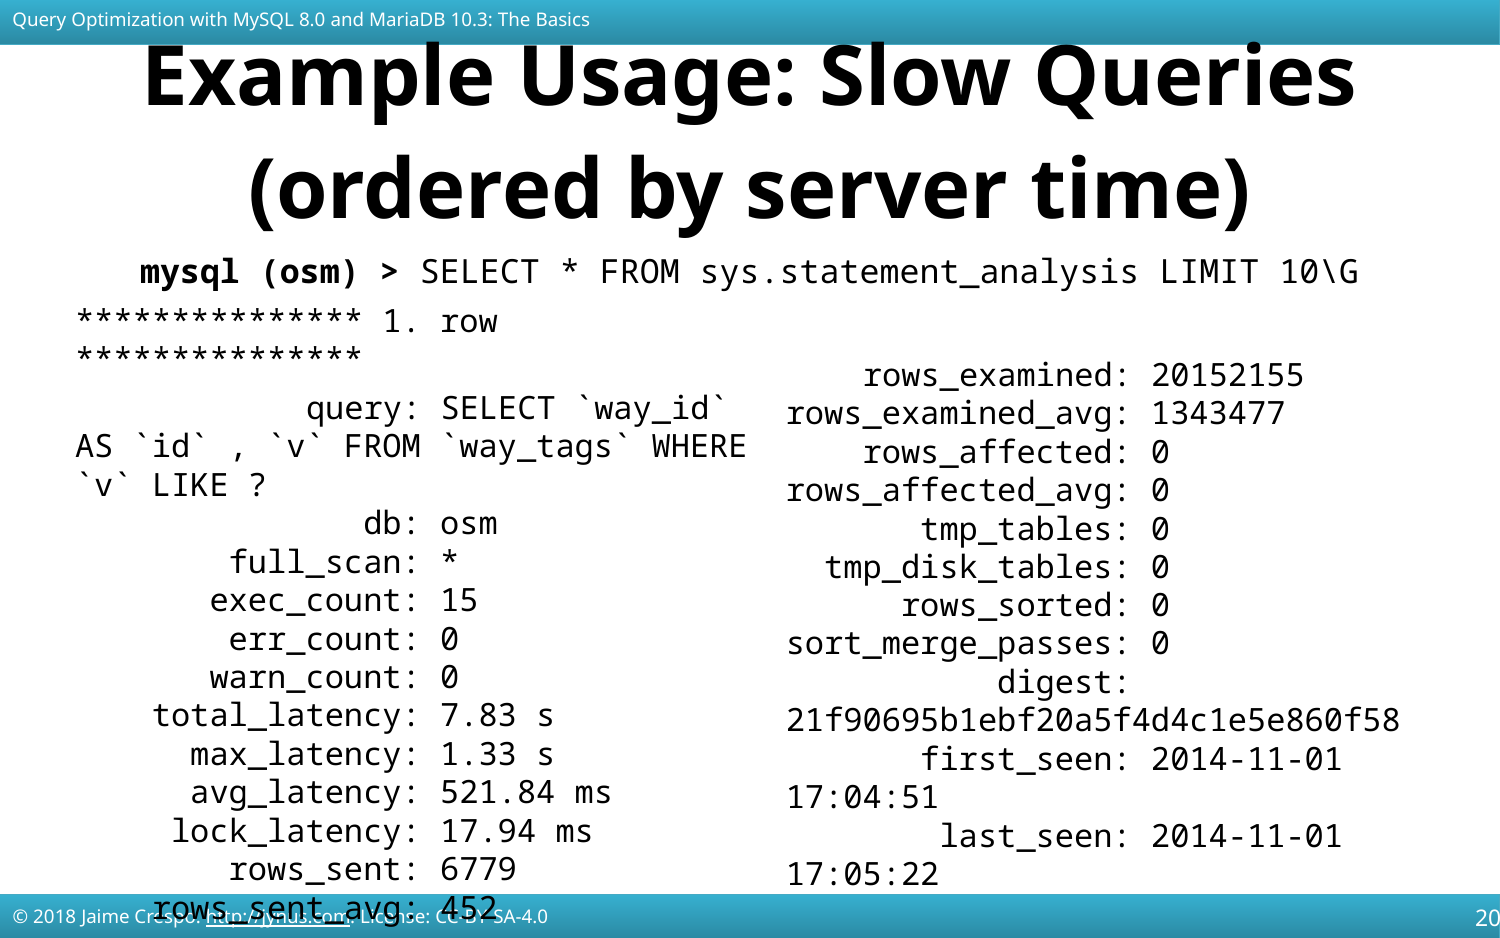

# Example Usage: Slow Queries (ordered by server time)
mysql (osm) > SELECT * FROM sys.statement_analysis LIMIT 10\G
*************** 1. row ***************
 query: SELECT `way_id` AS `id` , `v` FROM `way_tags` WHERE `v` LIKE ?
 db: osm
 full_scan: *
 exec_count: 15
 err_count: 0
 warn_count: 0
 total_latency: 7.83 s
 max_latency: 1.33 s
 avg_latency: 521.84 ms
 lock_latency: 17.94 ms
 rows_sent: 6779
 rows_sent_avg: 452
 rows_examined: 20152155
rows_examined_avg: 1343477
 rows_affected: 0
rows_affected_avg: 0
 tmp_tables: 0
 tmp_disk_tables: 0
 rows_sorted: 0
sort_merge_passes: 0
 digest: 21f90695b1ebf20a5f4d4c1e5e860f58
 first_seen: 2014-11-01 17:04:51
 last_seen: 2014-11-01 17:05:22